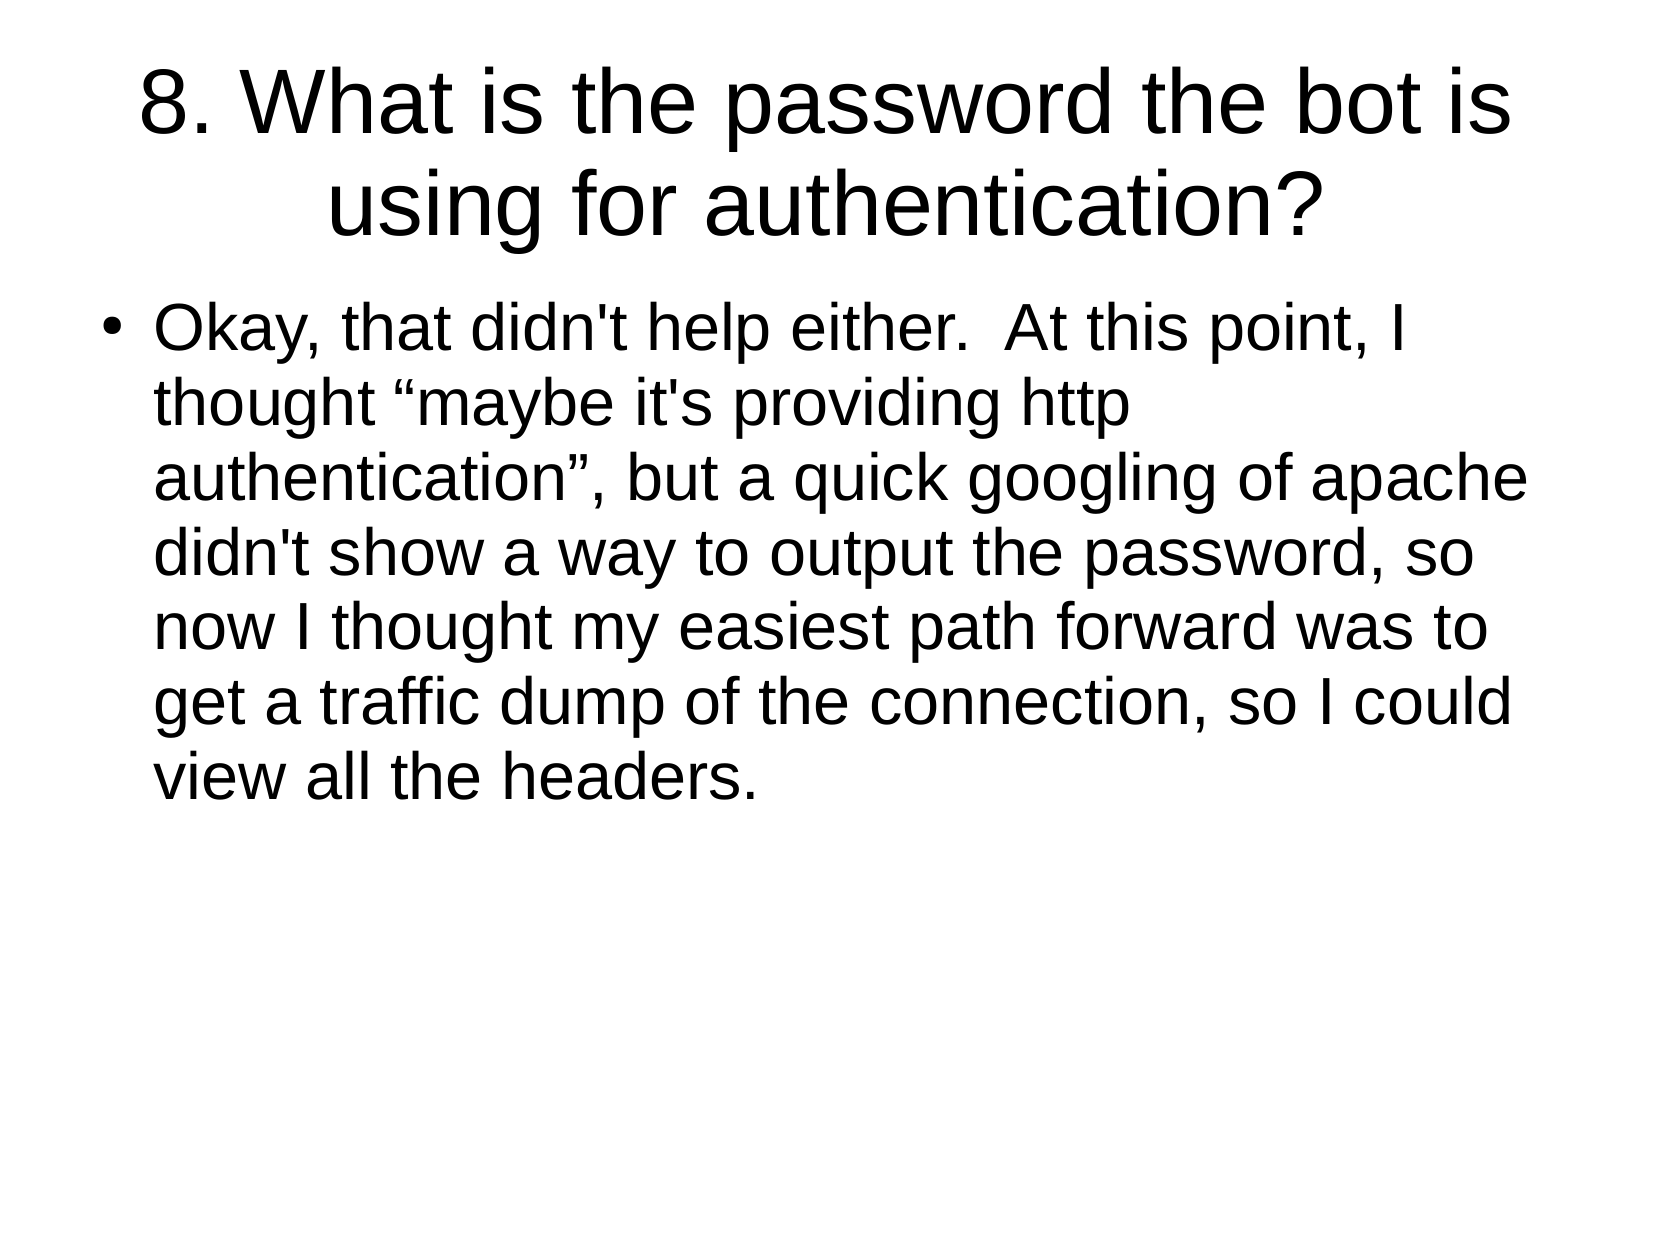

# 8. What is the password the bot is using for authentication?
Okay, that didn't help either. At this point, I thought “maybe it's providing http authentication”, but a quick googling of apache didn't show a way to output the password, so now I thought my easiest path forward was to get a traffic dump of the connection, so I could view all the headers.